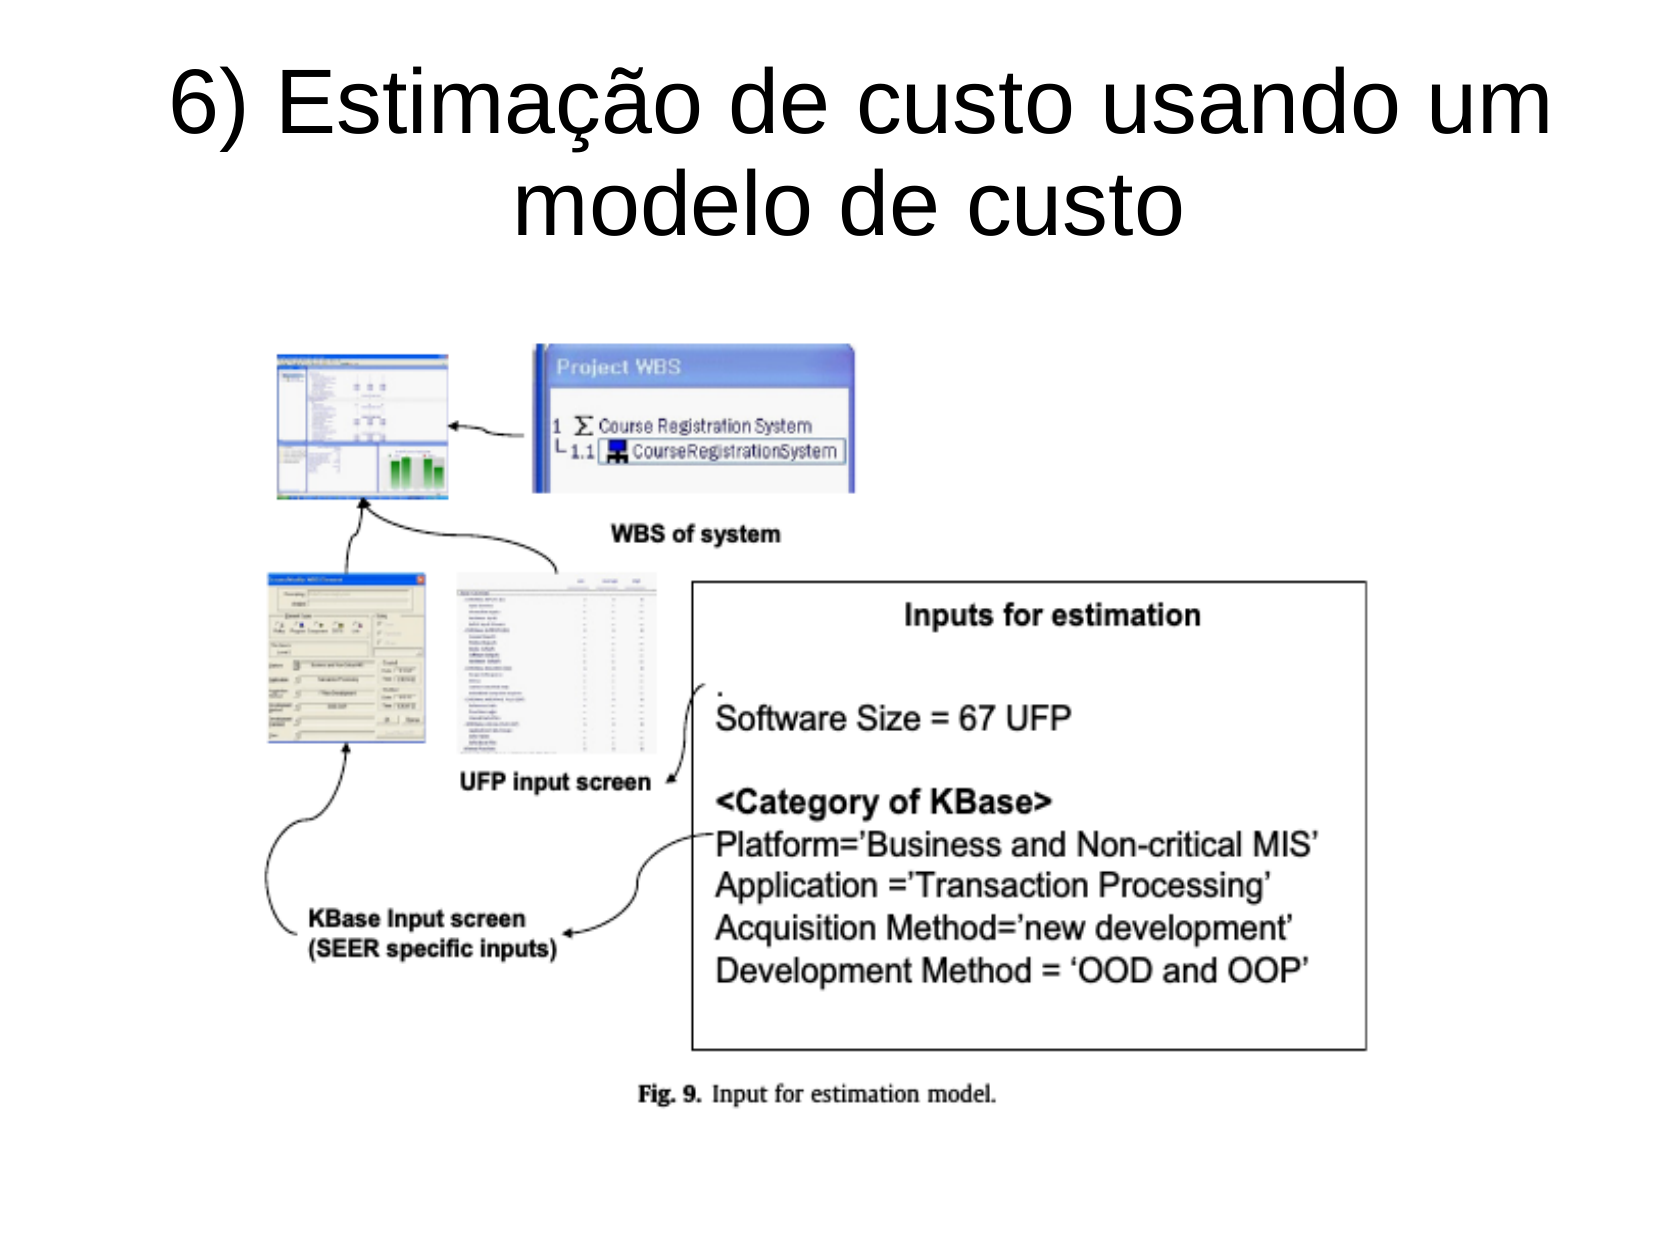

# 6) Estimação de custo usando um modelo de custo